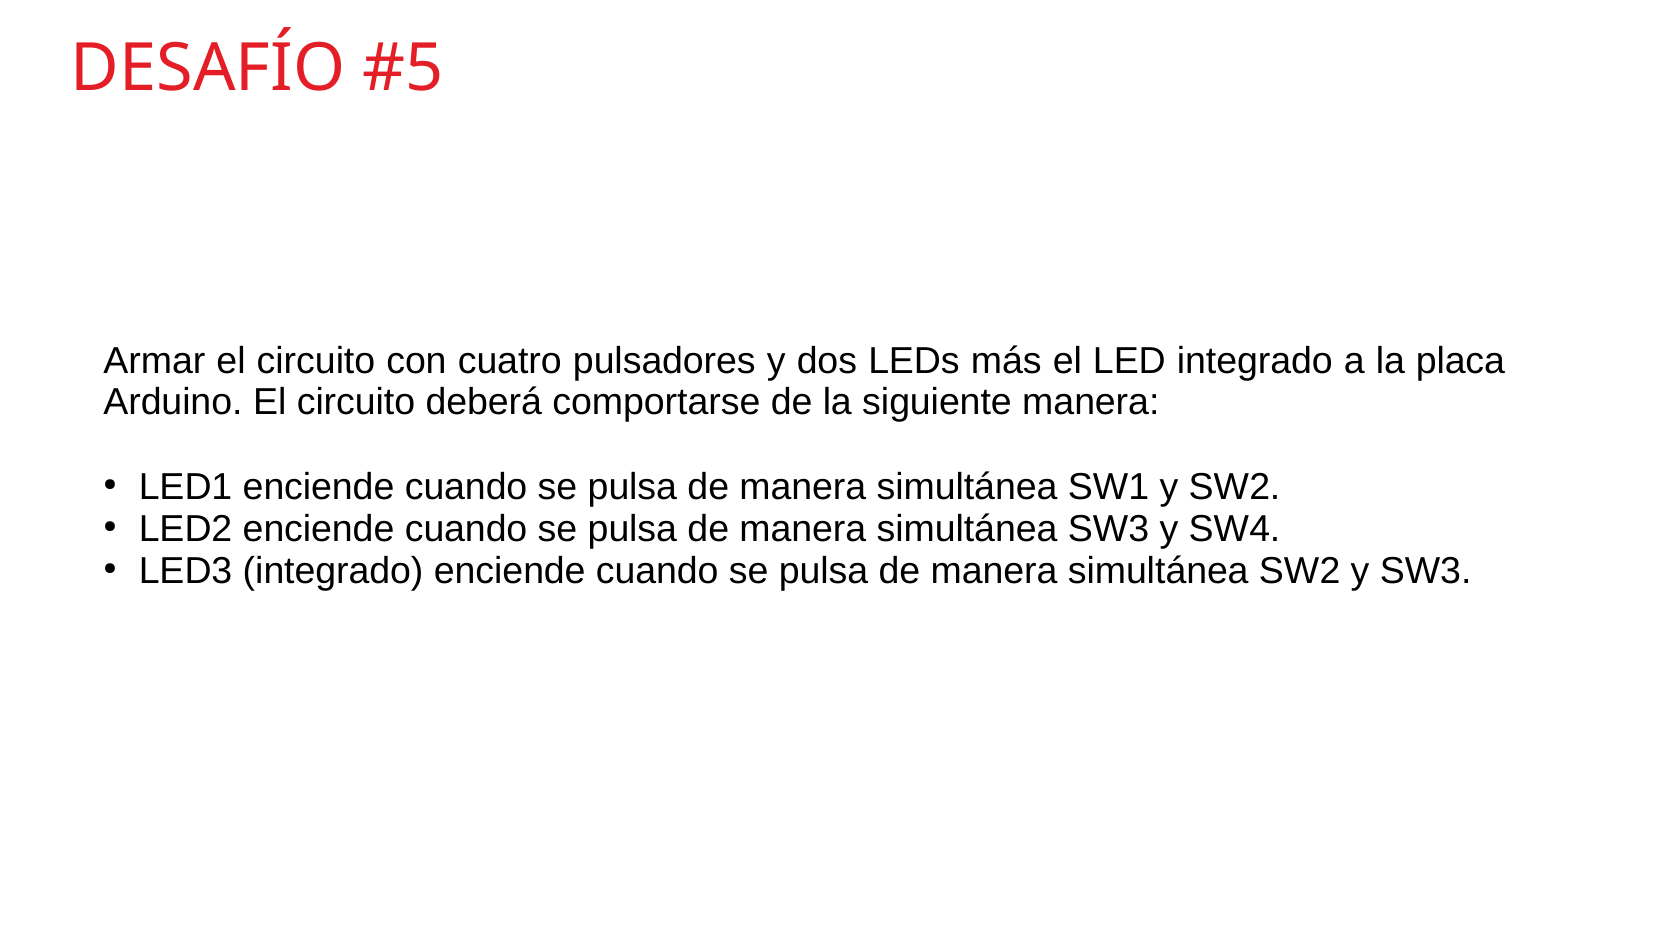

# DESAFÍO #5
Armar el circuito con cuatro pulsadores y dos LEDs más el LED integrado a la placa Arduino. El circuito deberá comportarse de la siguiente manera:
LED1 enciende cuando se pulsa de manera simultánea SW1 y SW2.
LED2 enciende cuando se pulsa de manera simultánea SW3 y SW4.
LED3 (integrado) enciende cuando se pulsa de manera simultánea SW2 y SW3.